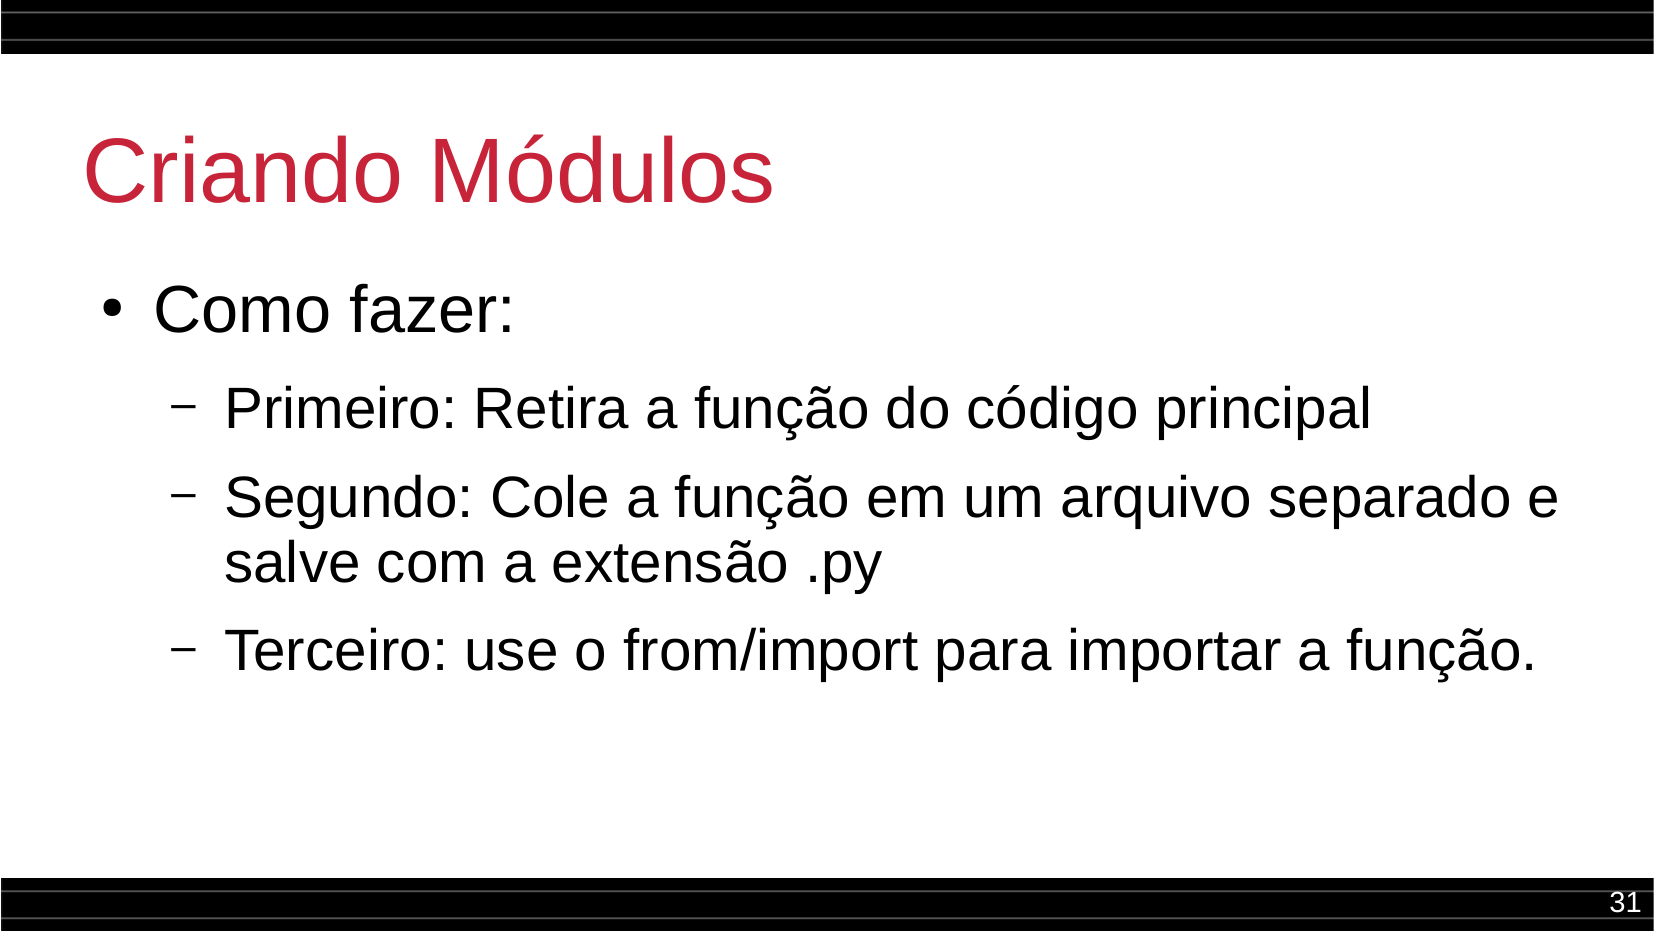

# Criando Módulos
Como fazer:
Primeiro: Retira a função do código principal
Segundo: Cole a função em um arquivo separado e salve com a extensão .py
Terceiro: use o from/import para importar a função.